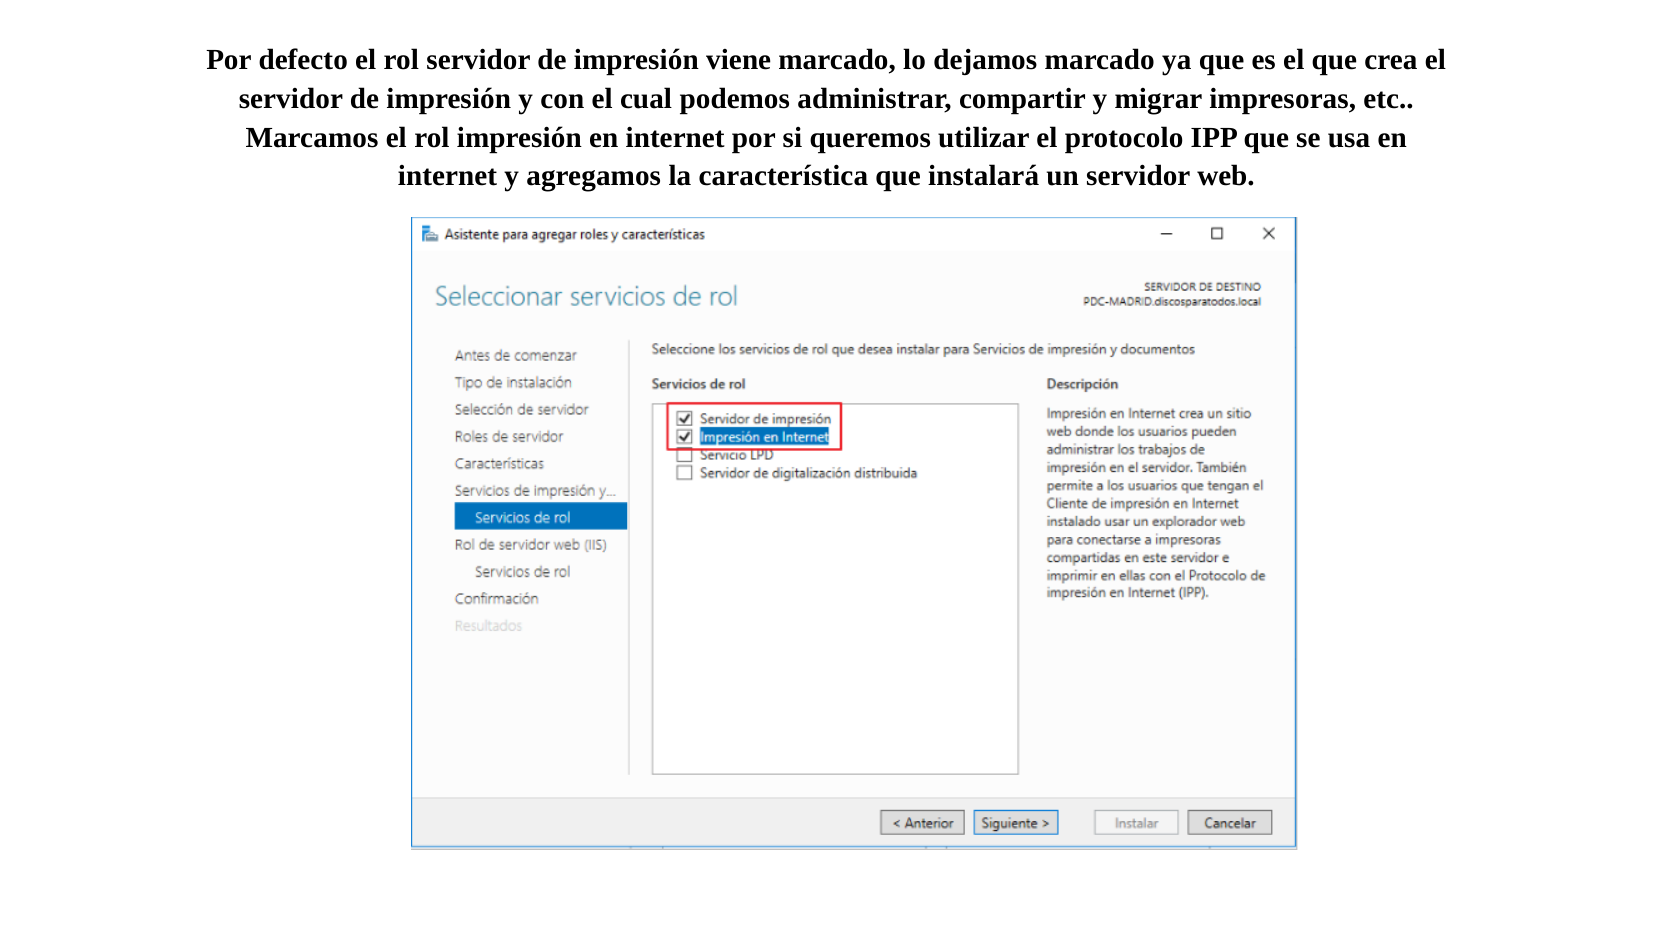

# Por defecto el rol servidor de impresión viene marcado, lo dejamos marcado ya que es el que crea el servidor de impresión y con el cual podemos administrar, compartir y migrar impresoras, etc.. Marcamos el rol impresión en internet por si queremos utilizar el protocolo IPP que se usa en internet y agregamos la característica que instalará un servidor web.